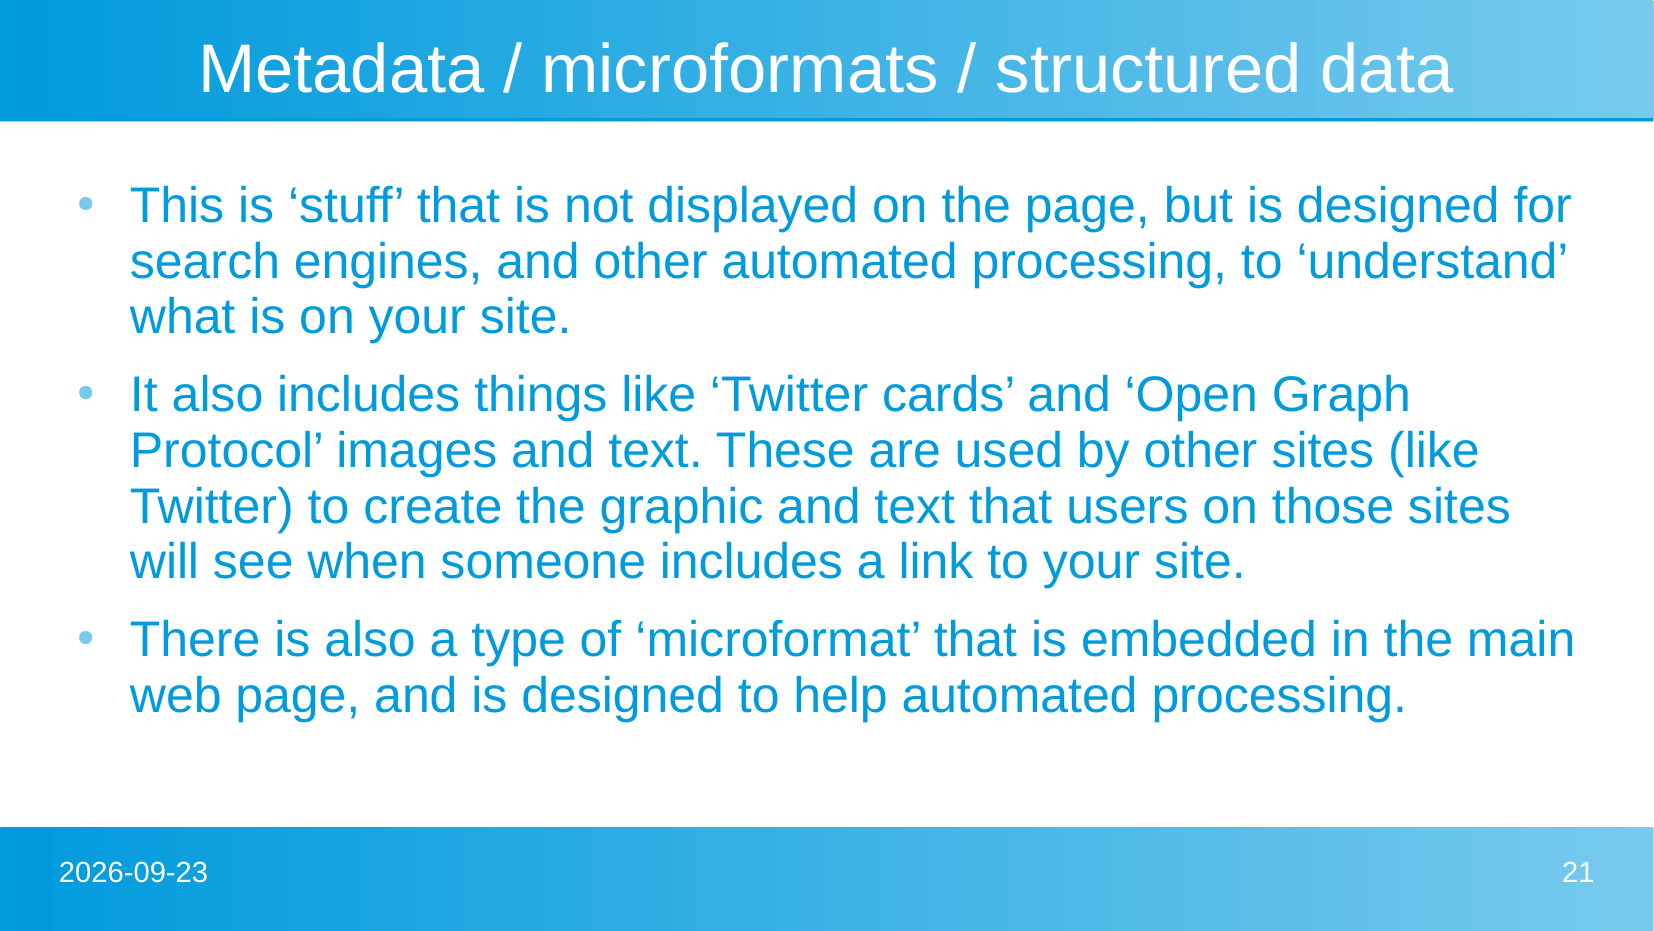

# Metadata / microformats / structured data
This is ‘stuff’ that is not displayed on the page, but is designed for search engines, and other automated processing, to ‘understand’ what is on your site.
It also includes things like ‘Twitter cards’ and ‘Open Graph Protocol’ images and text. These are used by other sites (like Twitter) to create the graphic and text that users on those sites will see when someone includes a link to your site.
There is also a type of ‘microformat’ that is embedded in the main web page, and is designed to help automated processing.
21